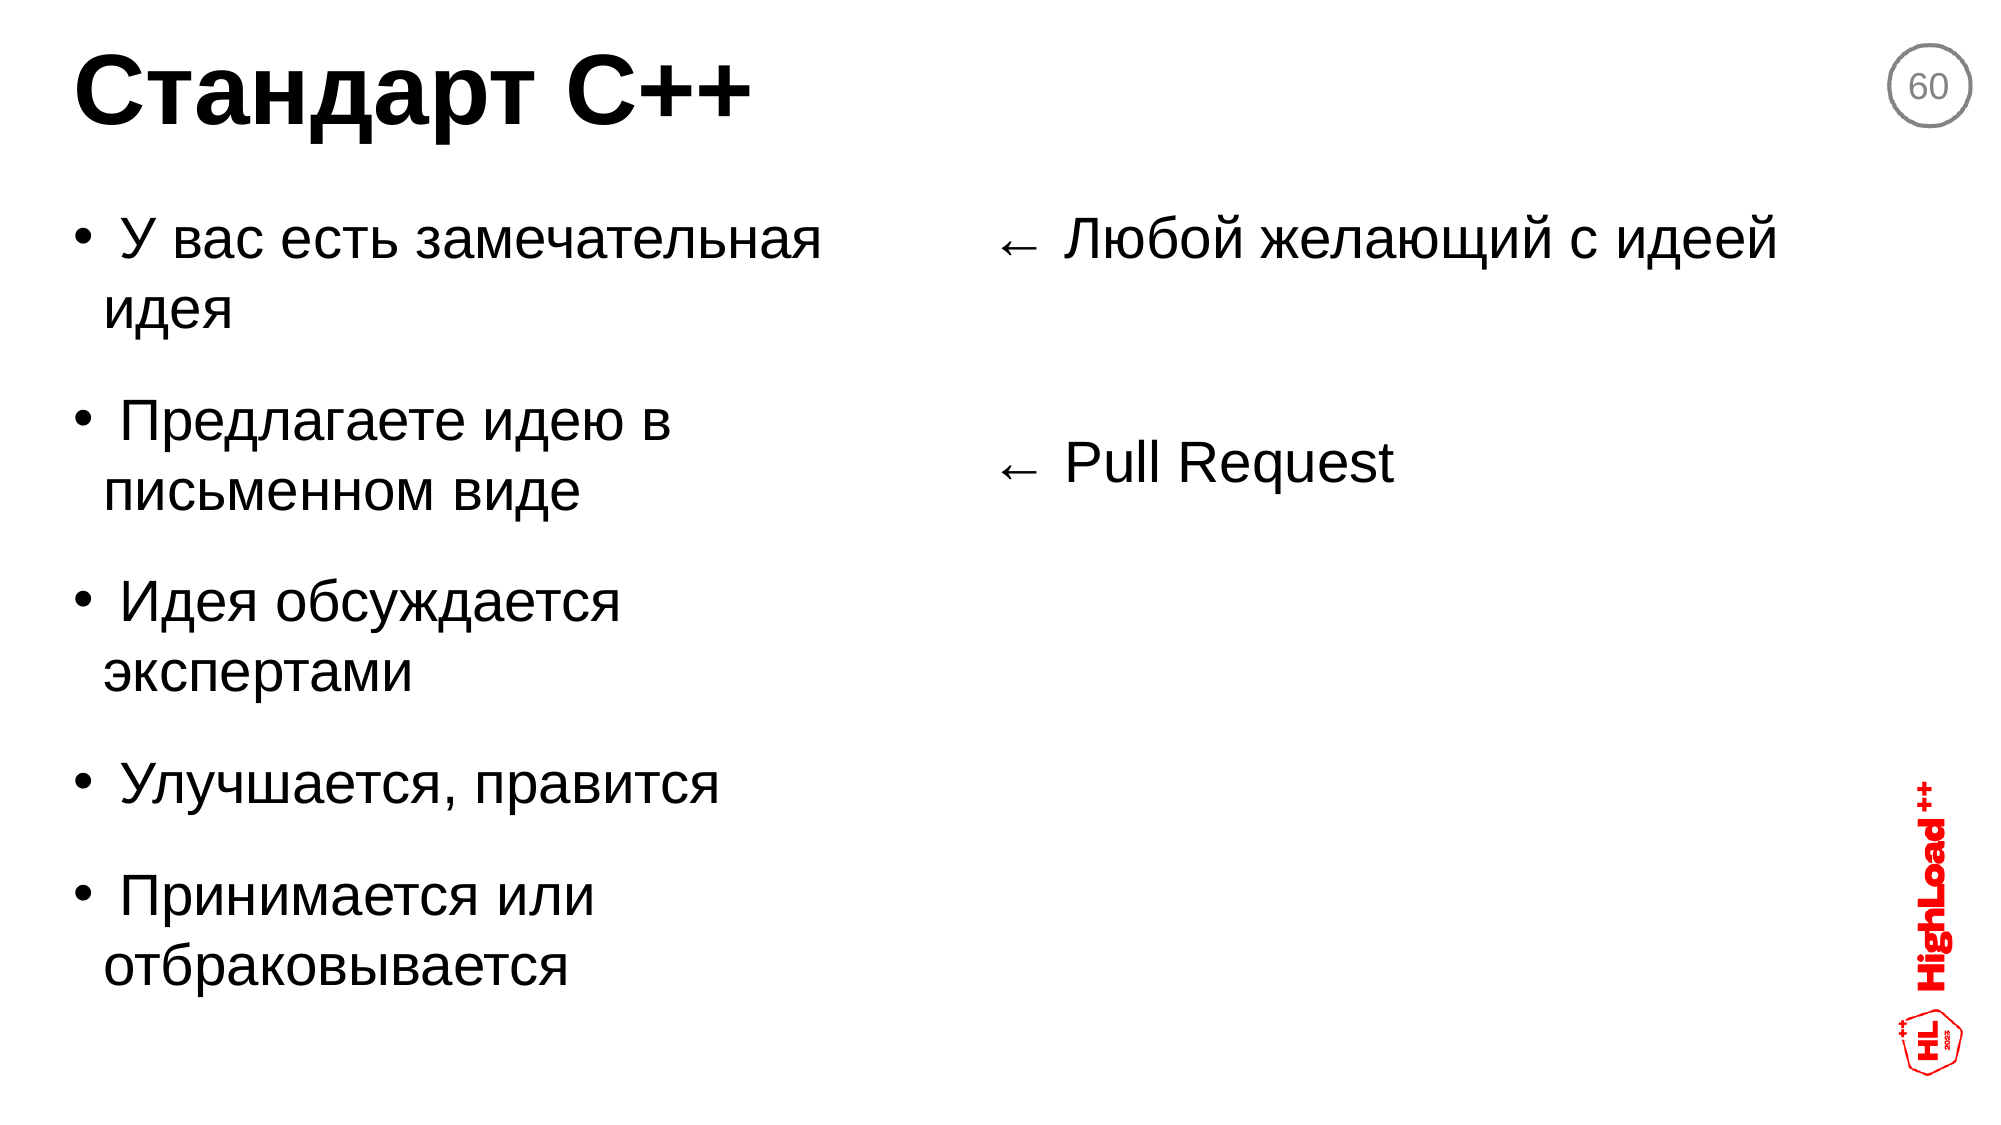

# Стандарт C++
60
 У вас есть замечательная идея
 Предлагаете идею в письменном виде
 Идея обсуждается экспертами
 Улучшается, правится
 Принимается или отбраковывается
← Любой желающий с идеей
← Pull Request